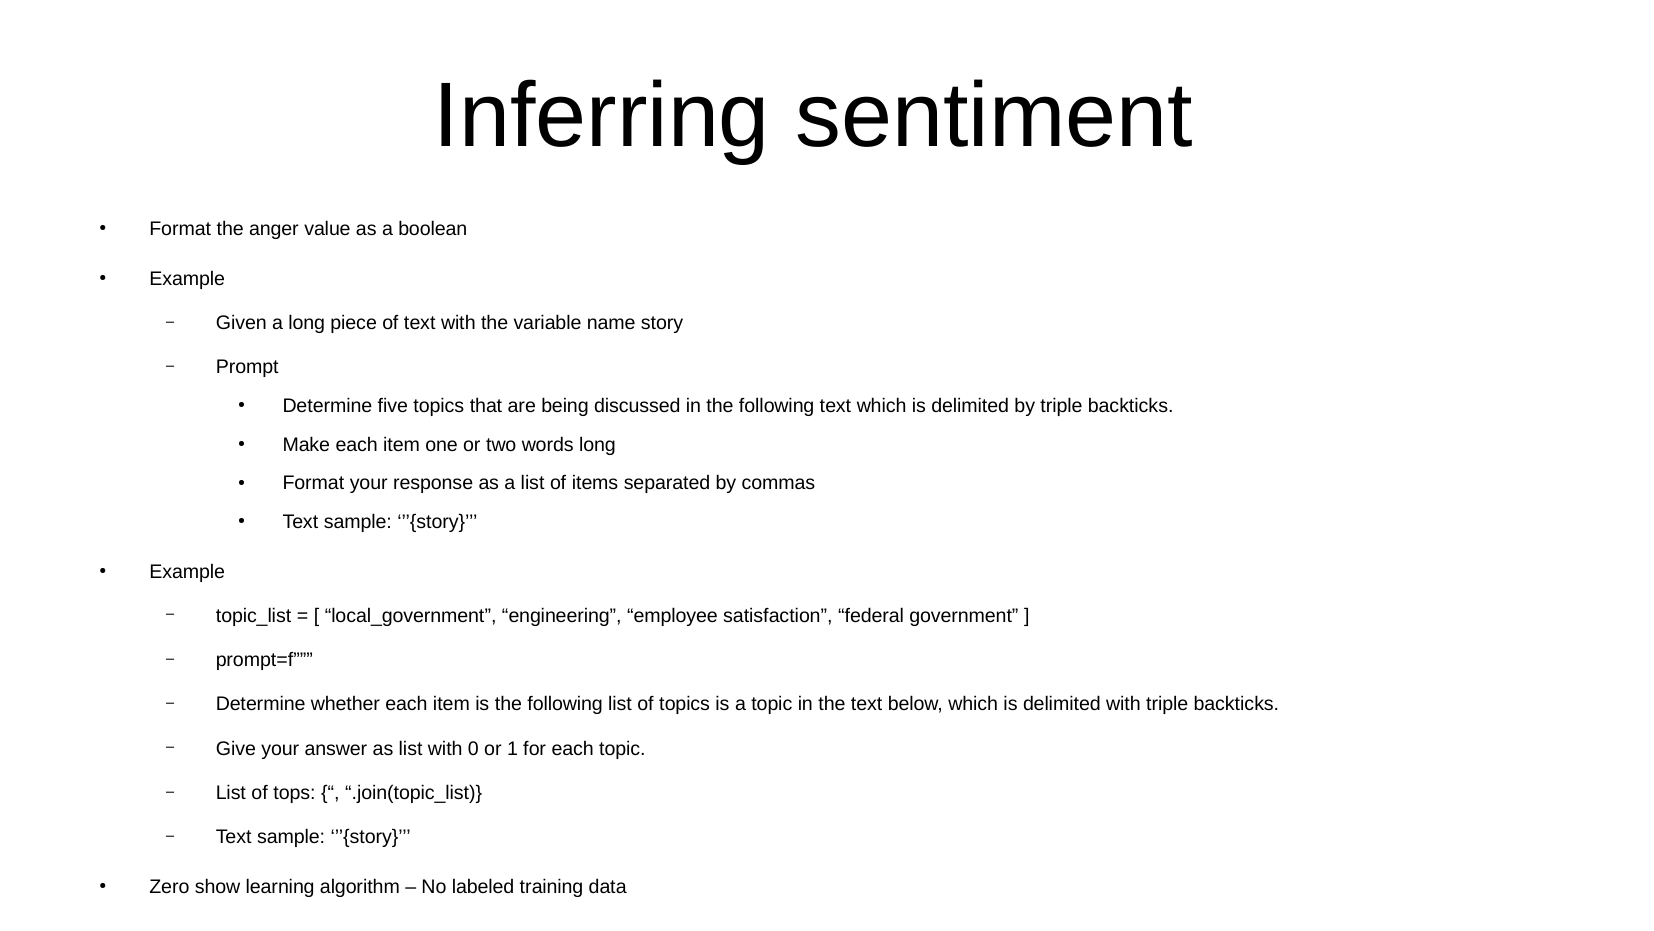

# Inferring sentiment
Format the anger value as a boolean
Example
Given a long piece of text with the variable name story
Prompt
Determine five topics that are being discussed in the following text which is delimited by triple backticks.
Make each item one or two words long
Format your response as a list of items separated by commas
Text sample: ‘’’{story}’’’
Example
topic_list = [ “local_government”, “engineering”, “employee satisfaction”, “federal government” ]
prompt=f”””
Determine whether each item is the following list of topics is a topic in the text below, which is delimited with triple backticks.
Give your answer as list with 0 or 1 for each topic.
List of tops: {“, “.join(topic_list)}
Text sample: ‘’’{story}’’’
Zero show learning algorithm – No labeled training data